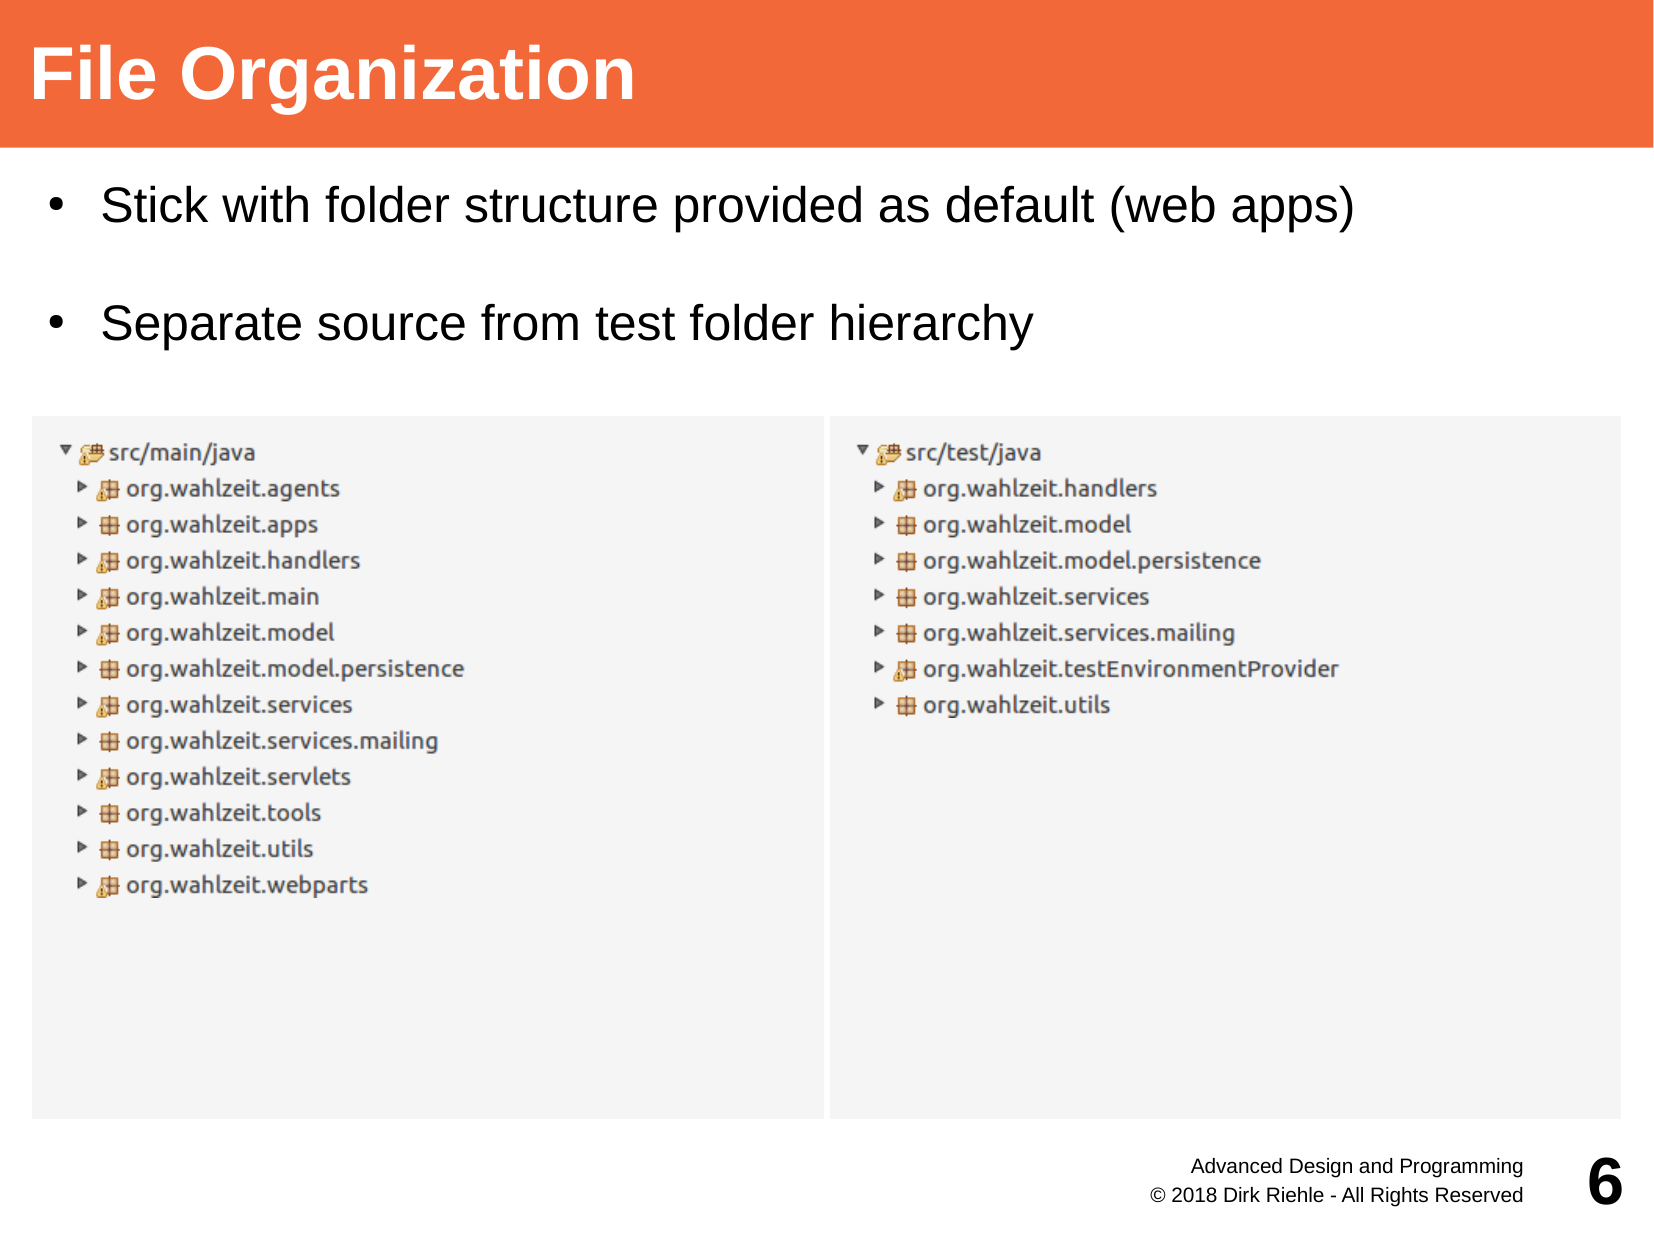

# File Organization
Stick with folder structure provided as default (web apps)
Separate source from test folder hierarchy
Advanced Design and Programming
6
© 2018 Dirk Riehle - All Rights Reserved